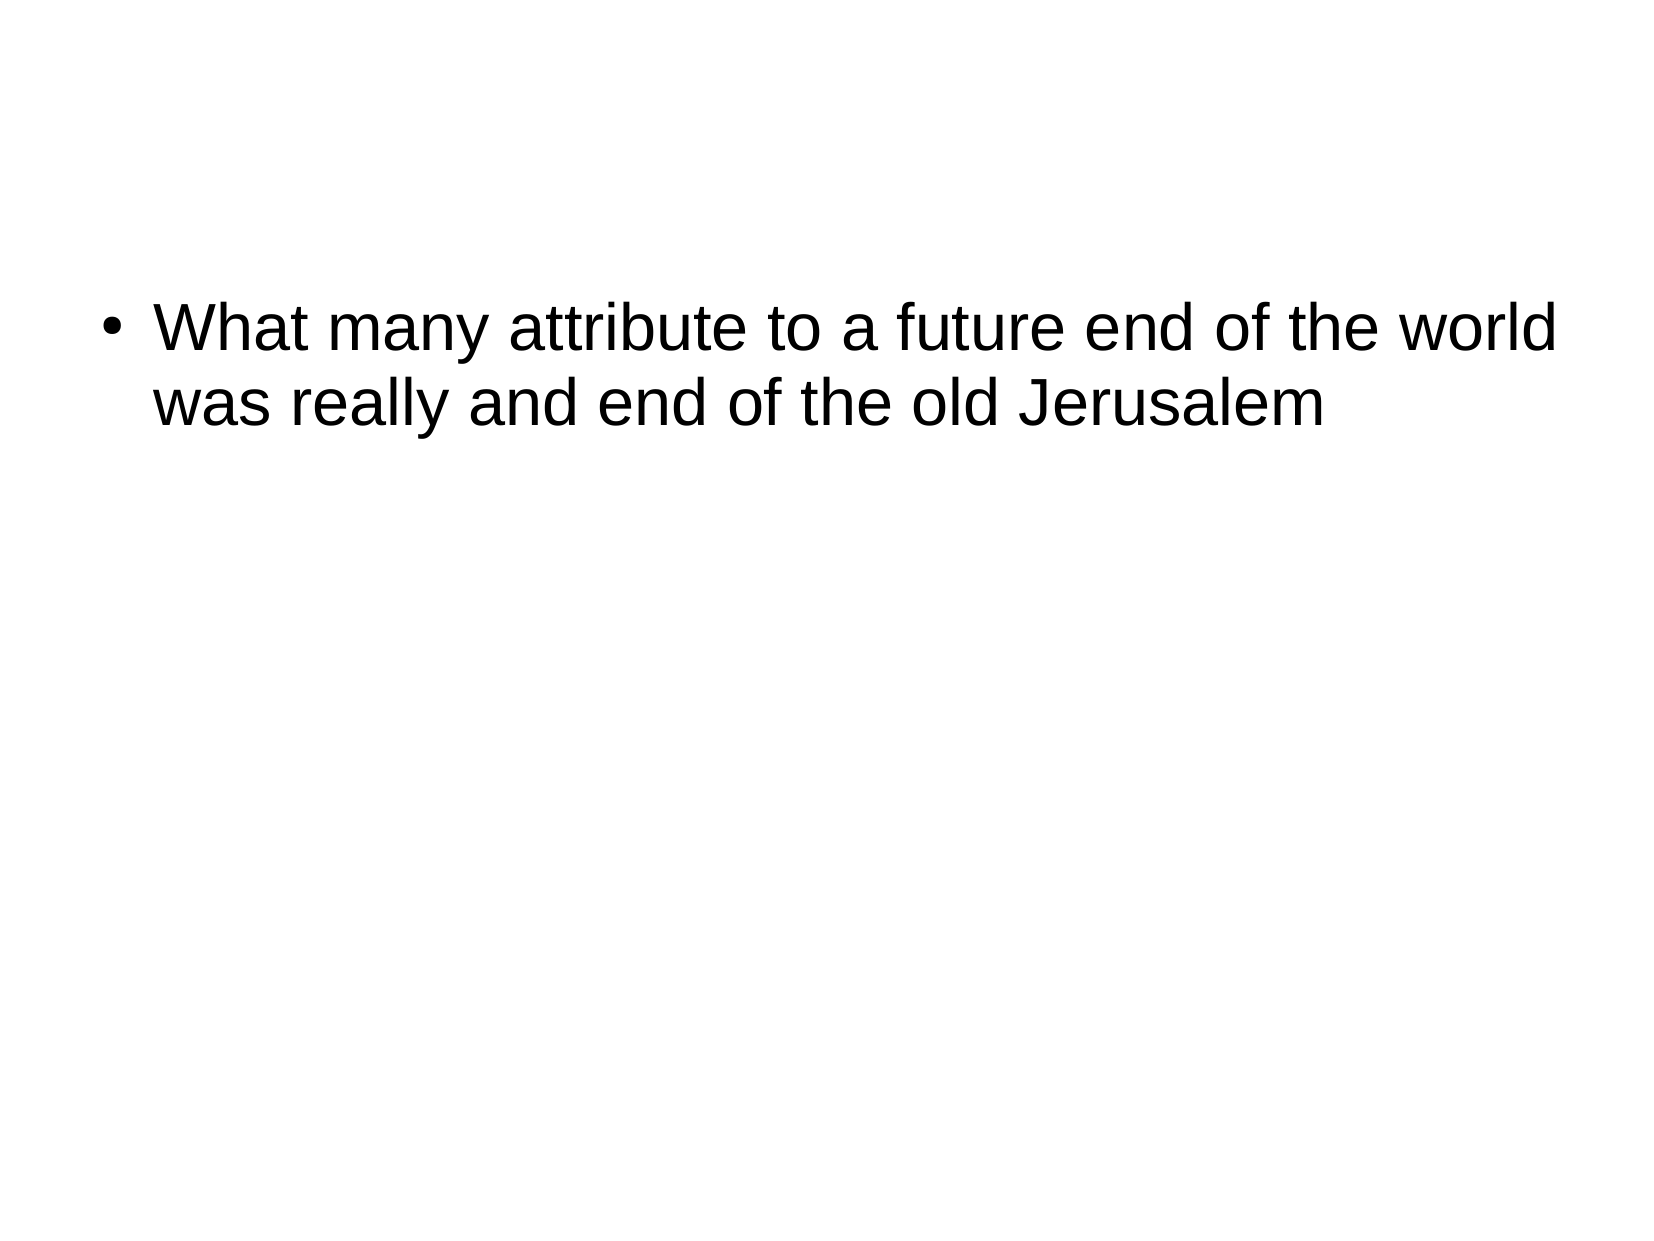

#
What many attribute to a future end of the world was really and end of the old Jerusalem